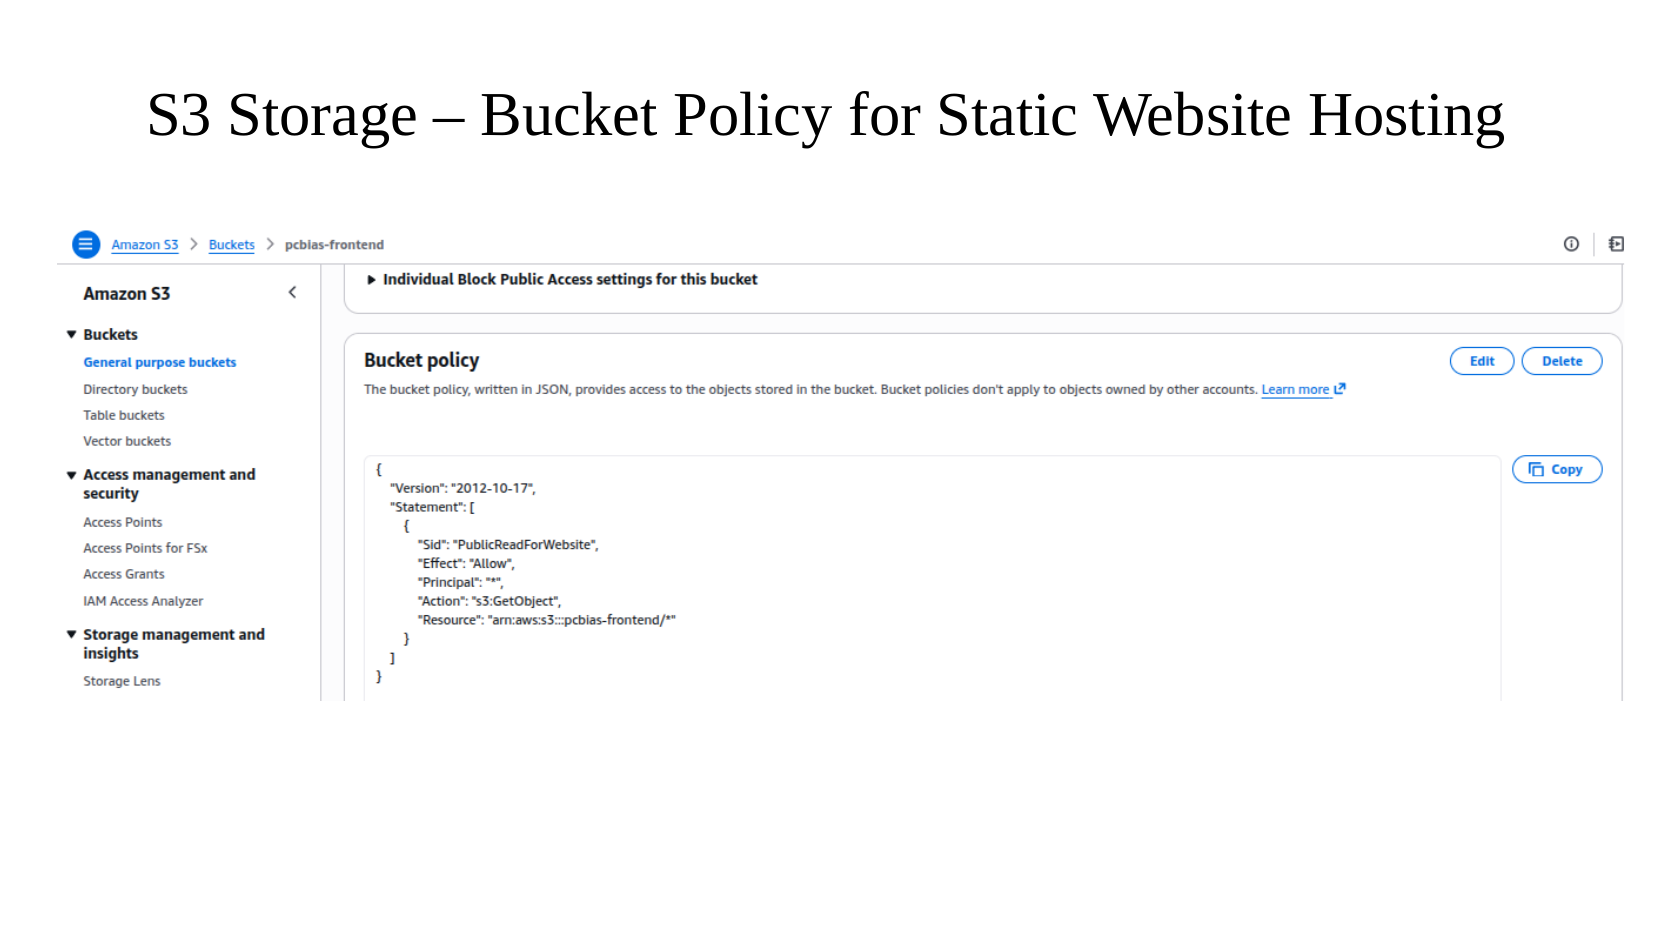

# S3 Storage – Bucket Policy for Static Website Hosting